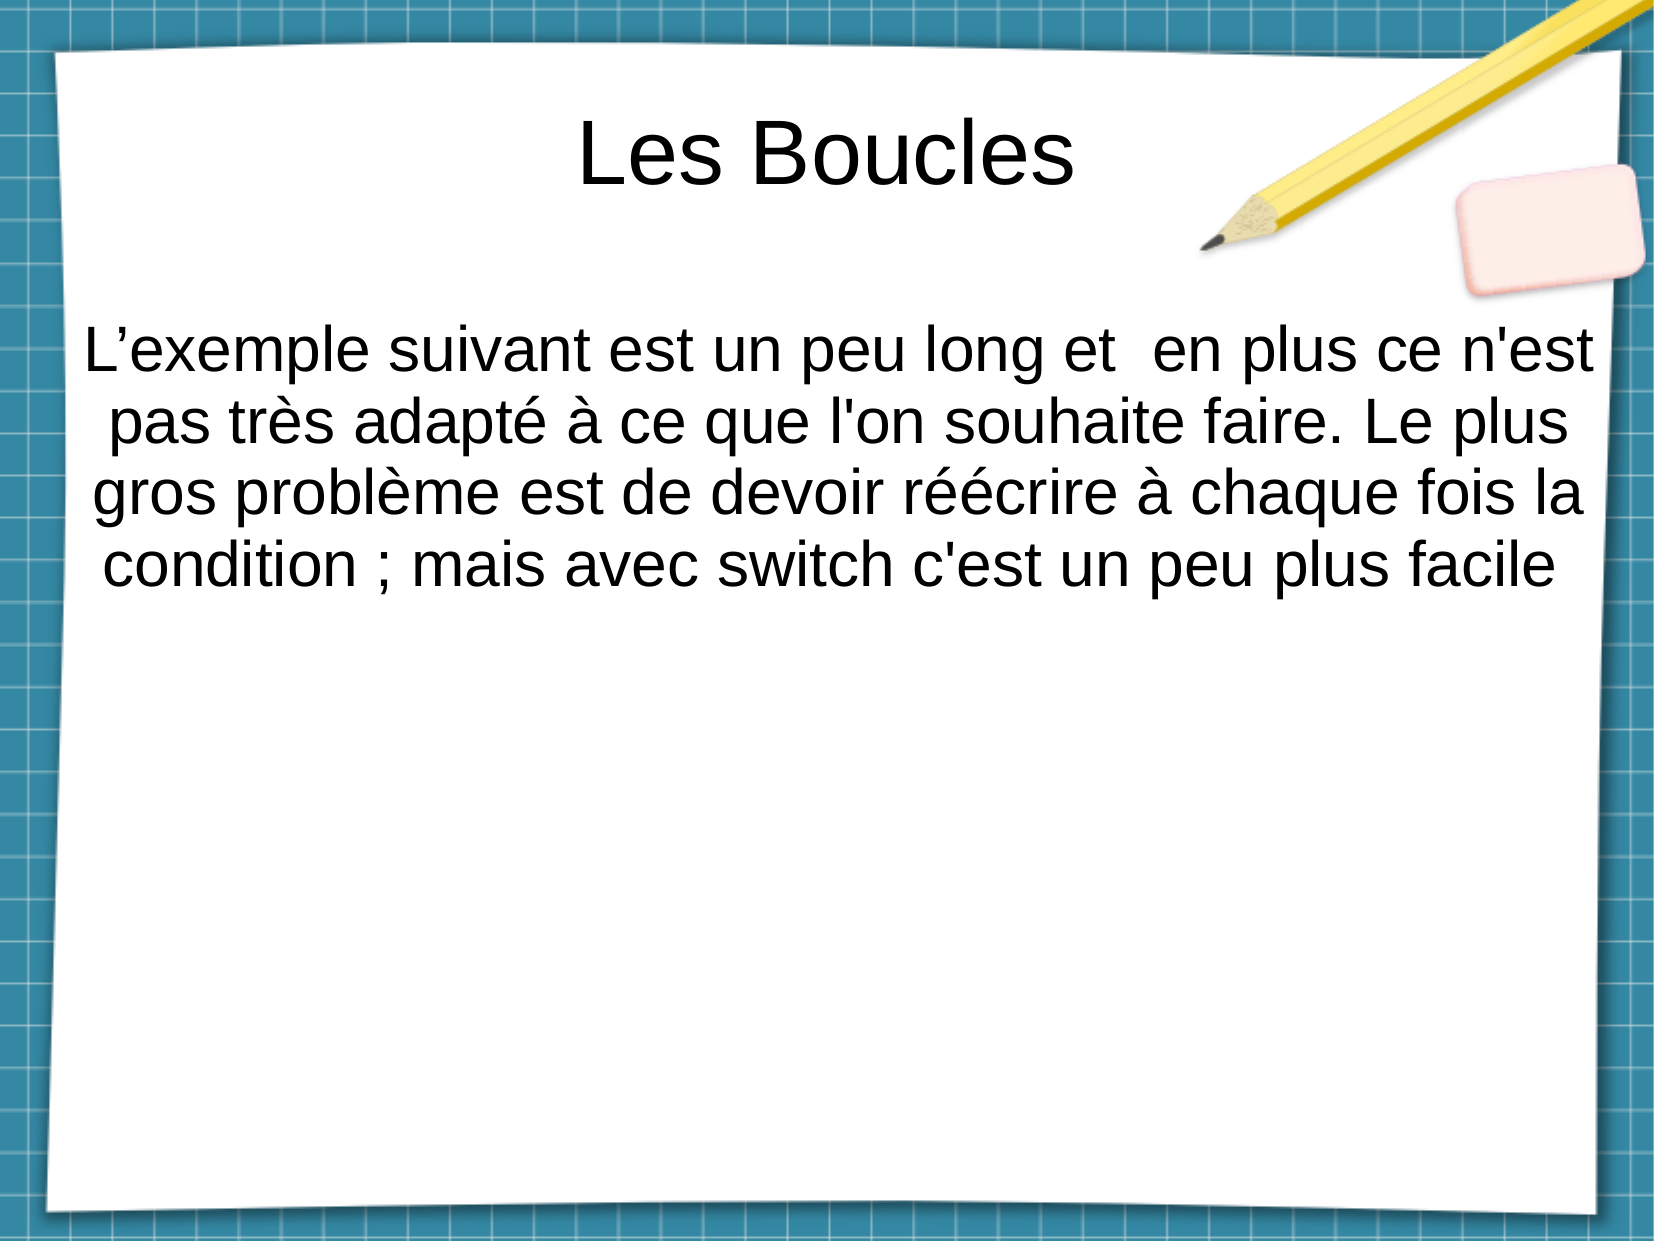

# Les Boucles
L’exemple suivant est un peu long et en plus ce n'est pas très adapté à ce que l'on souhaite faire. Le plus gros problème est de devoir réécrire à chaque fois la condition ; mais avec switch c'est un peu plus facile